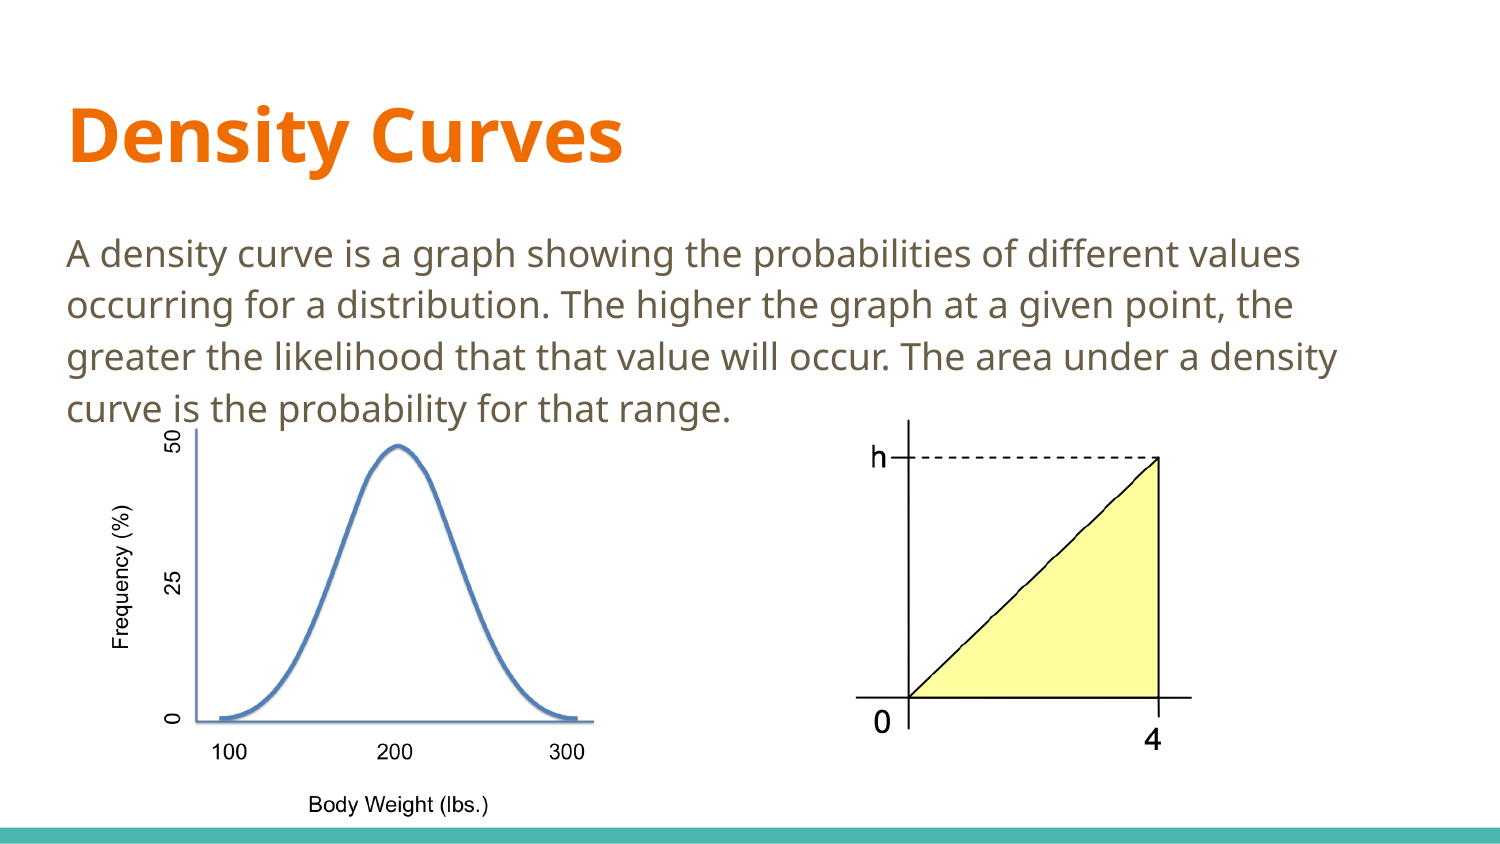

# Density Curves
A density curve is a graph showing the probabilities of different values occurring for a distribution. The higher the graph at a given point, the greater the likelihood that that value will occur. The area under a density curve is the probability for that range.